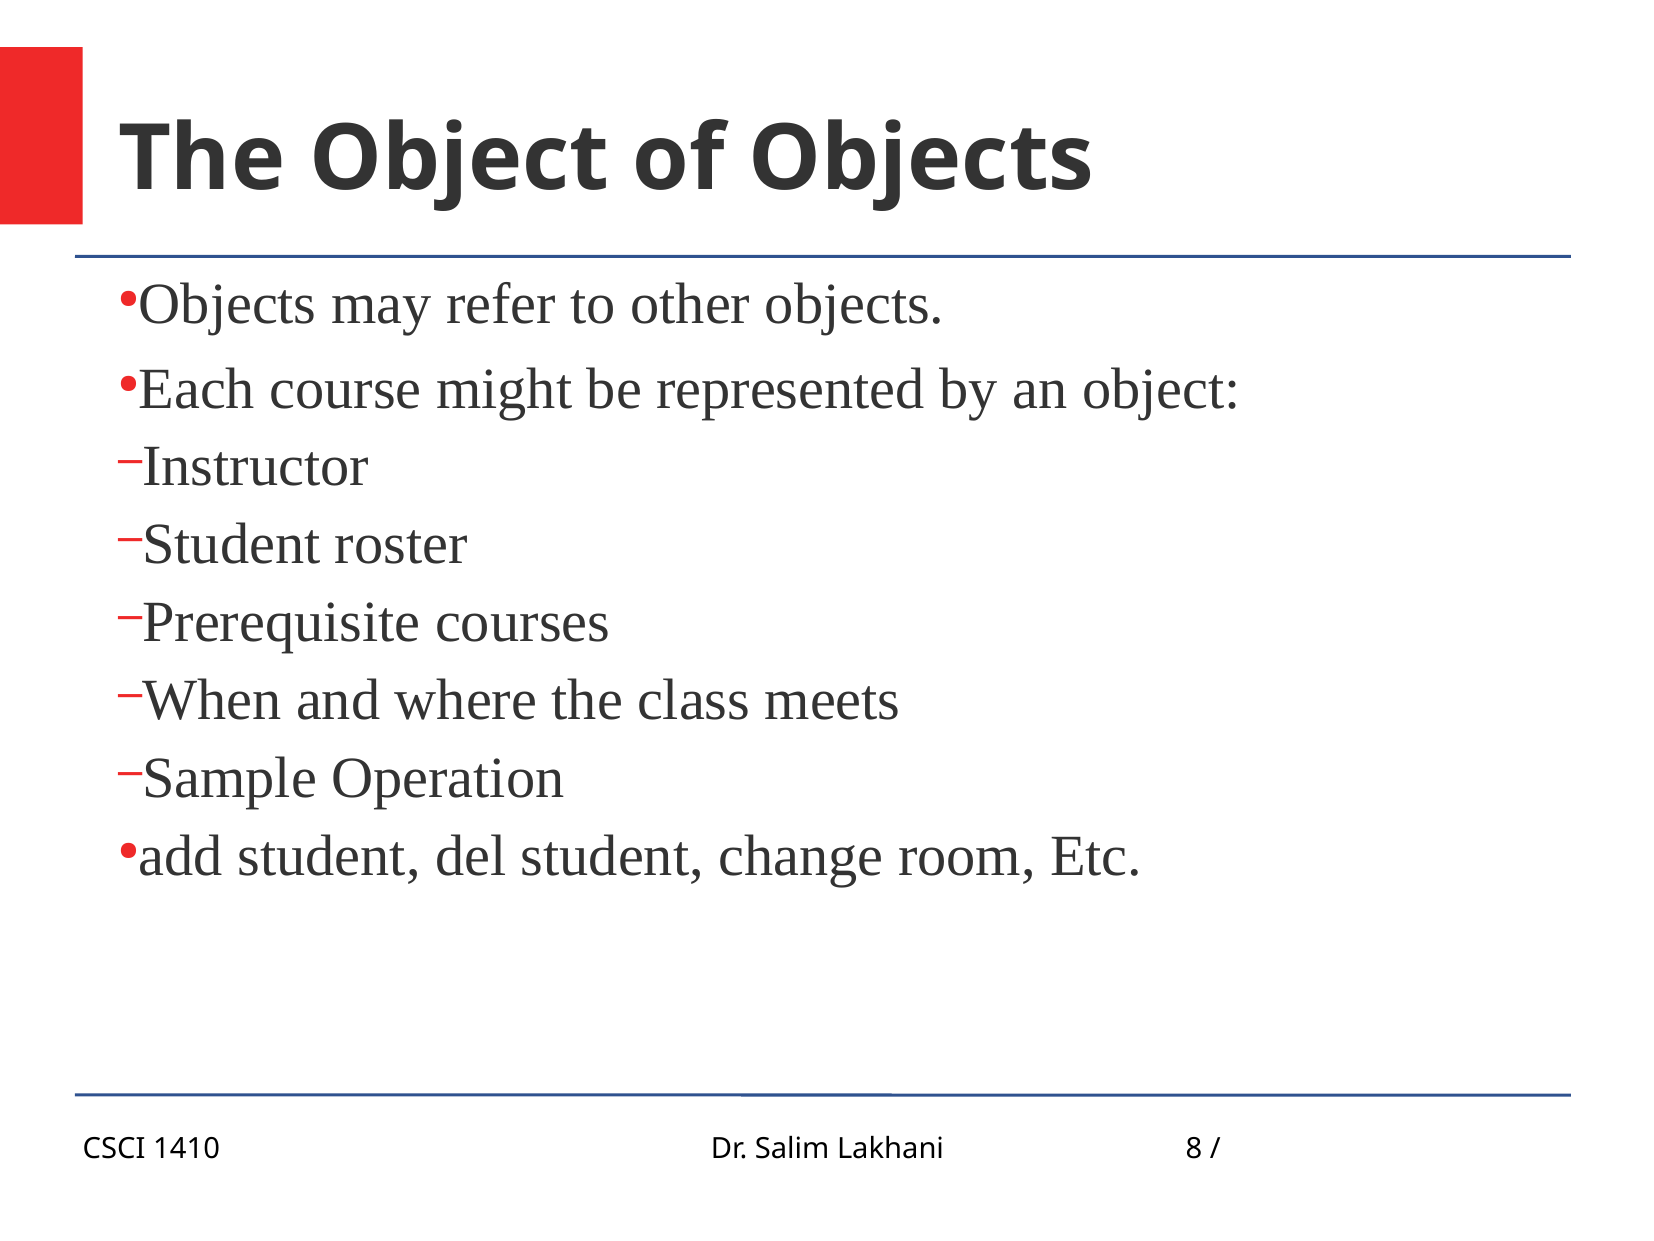

# The Object of Objects
Objects may refer to other objects.
Each course might be represented by an object:
Instructor
Student roster
Prerequisite courses
When and where the class meets
Sample Operation
add student, del student, change room, Etc.
CSCI 1410
Dr. Salim Lakhani